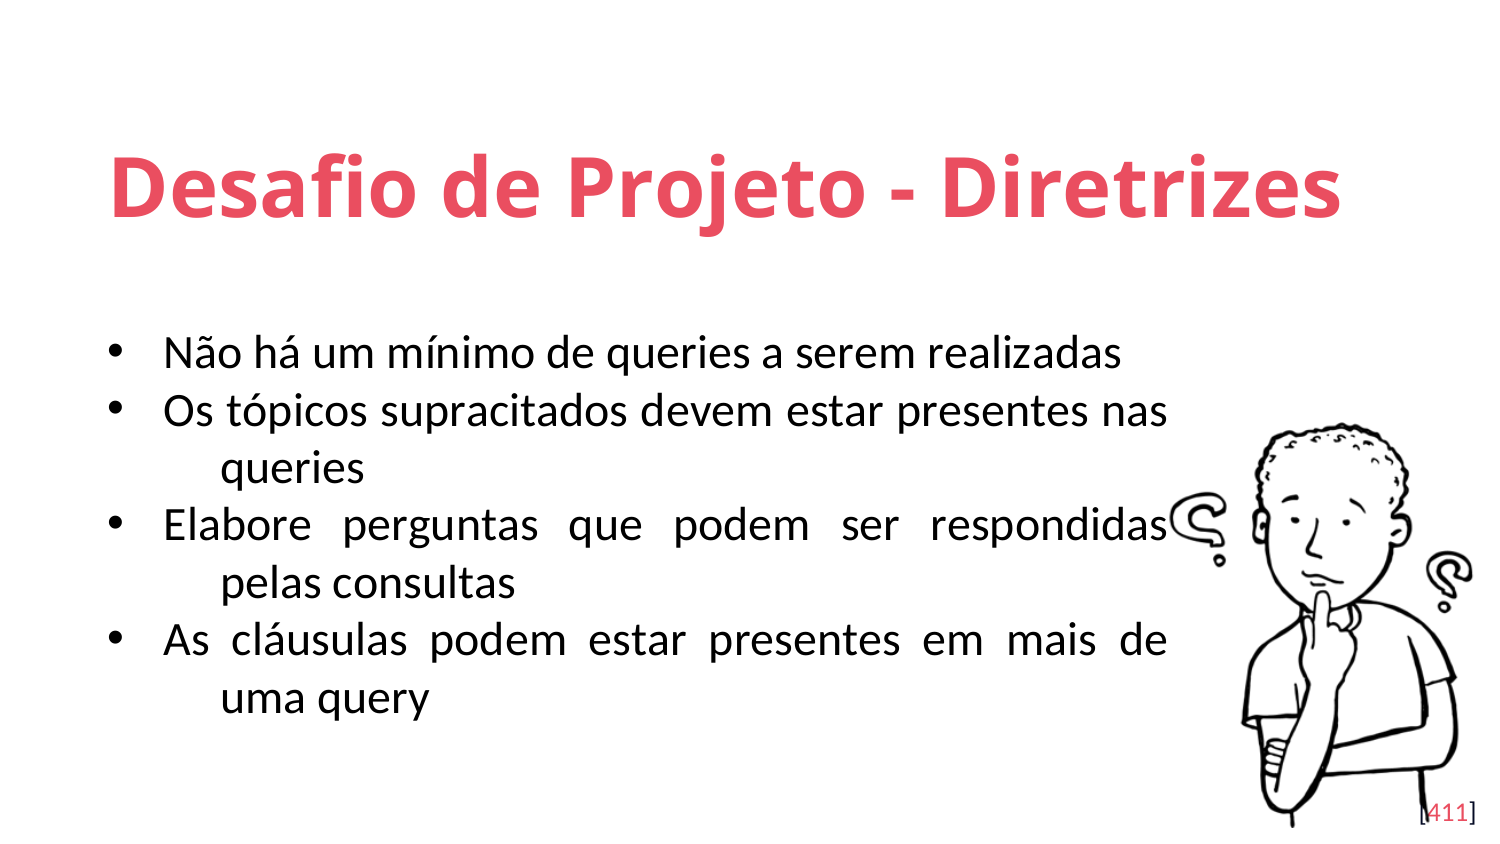

Desafio de Projeto - Diretrizes
Não há um mínimo de queries a serem realizadas
Os tópicos supracitados devem estar presentes nas queries
Elabore perguntas que podem ser respondidas pelas consultas
As cláusulas podem estar presentes em mais de uma query